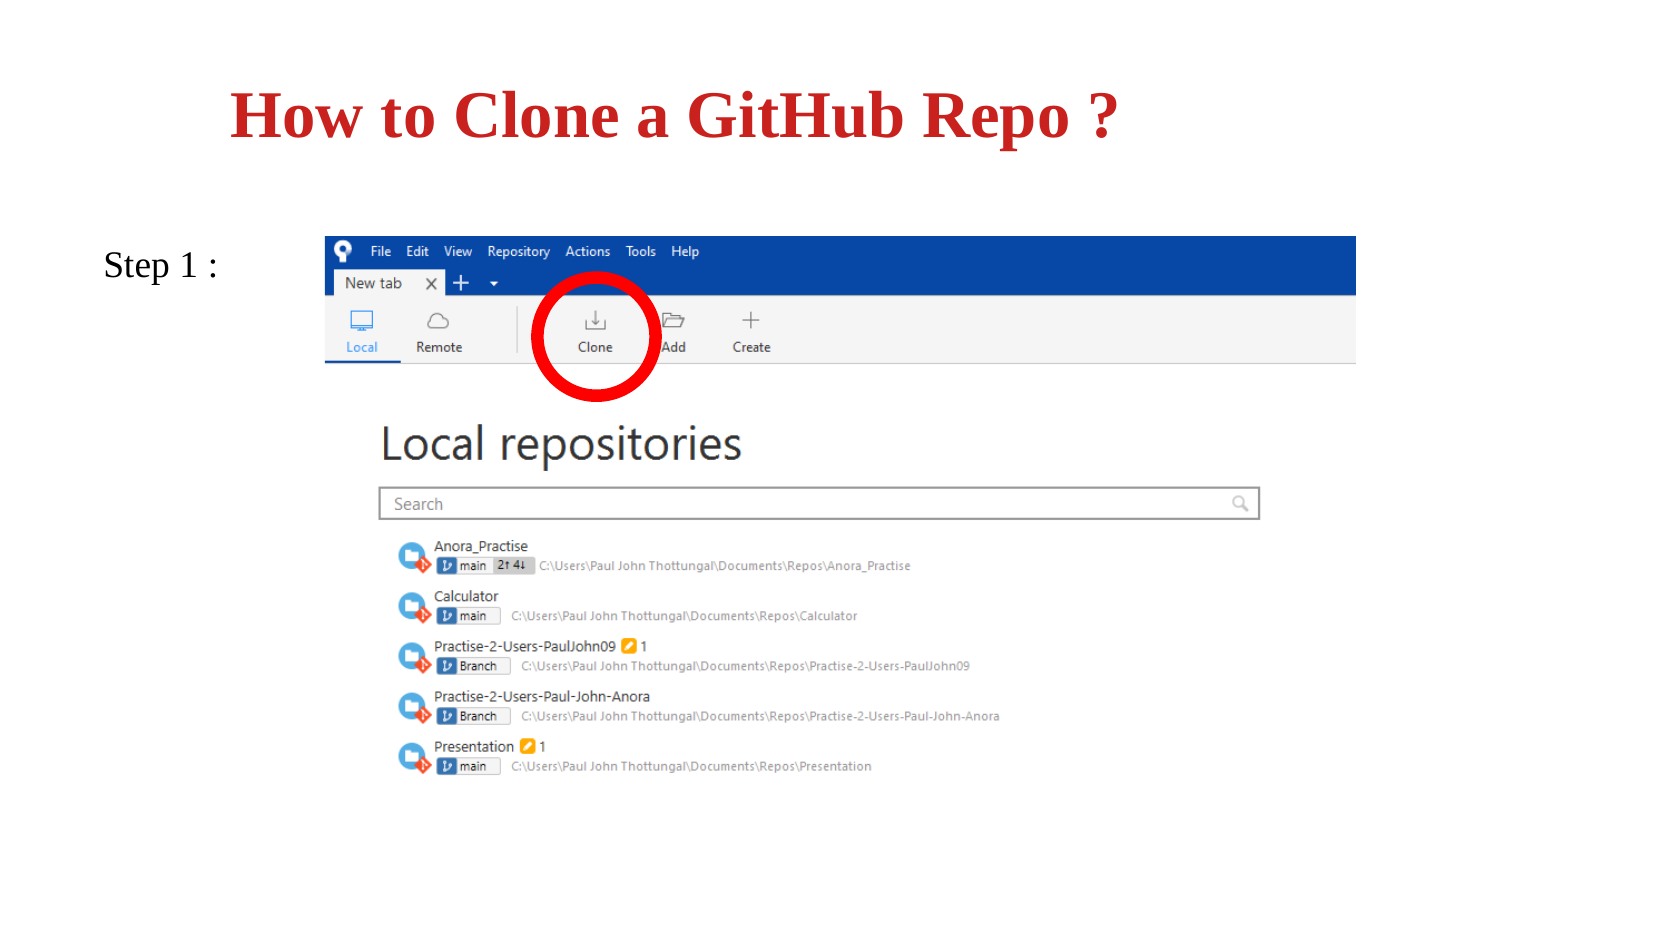

# How to Clone a GitHub Repo ?
Step 1 :